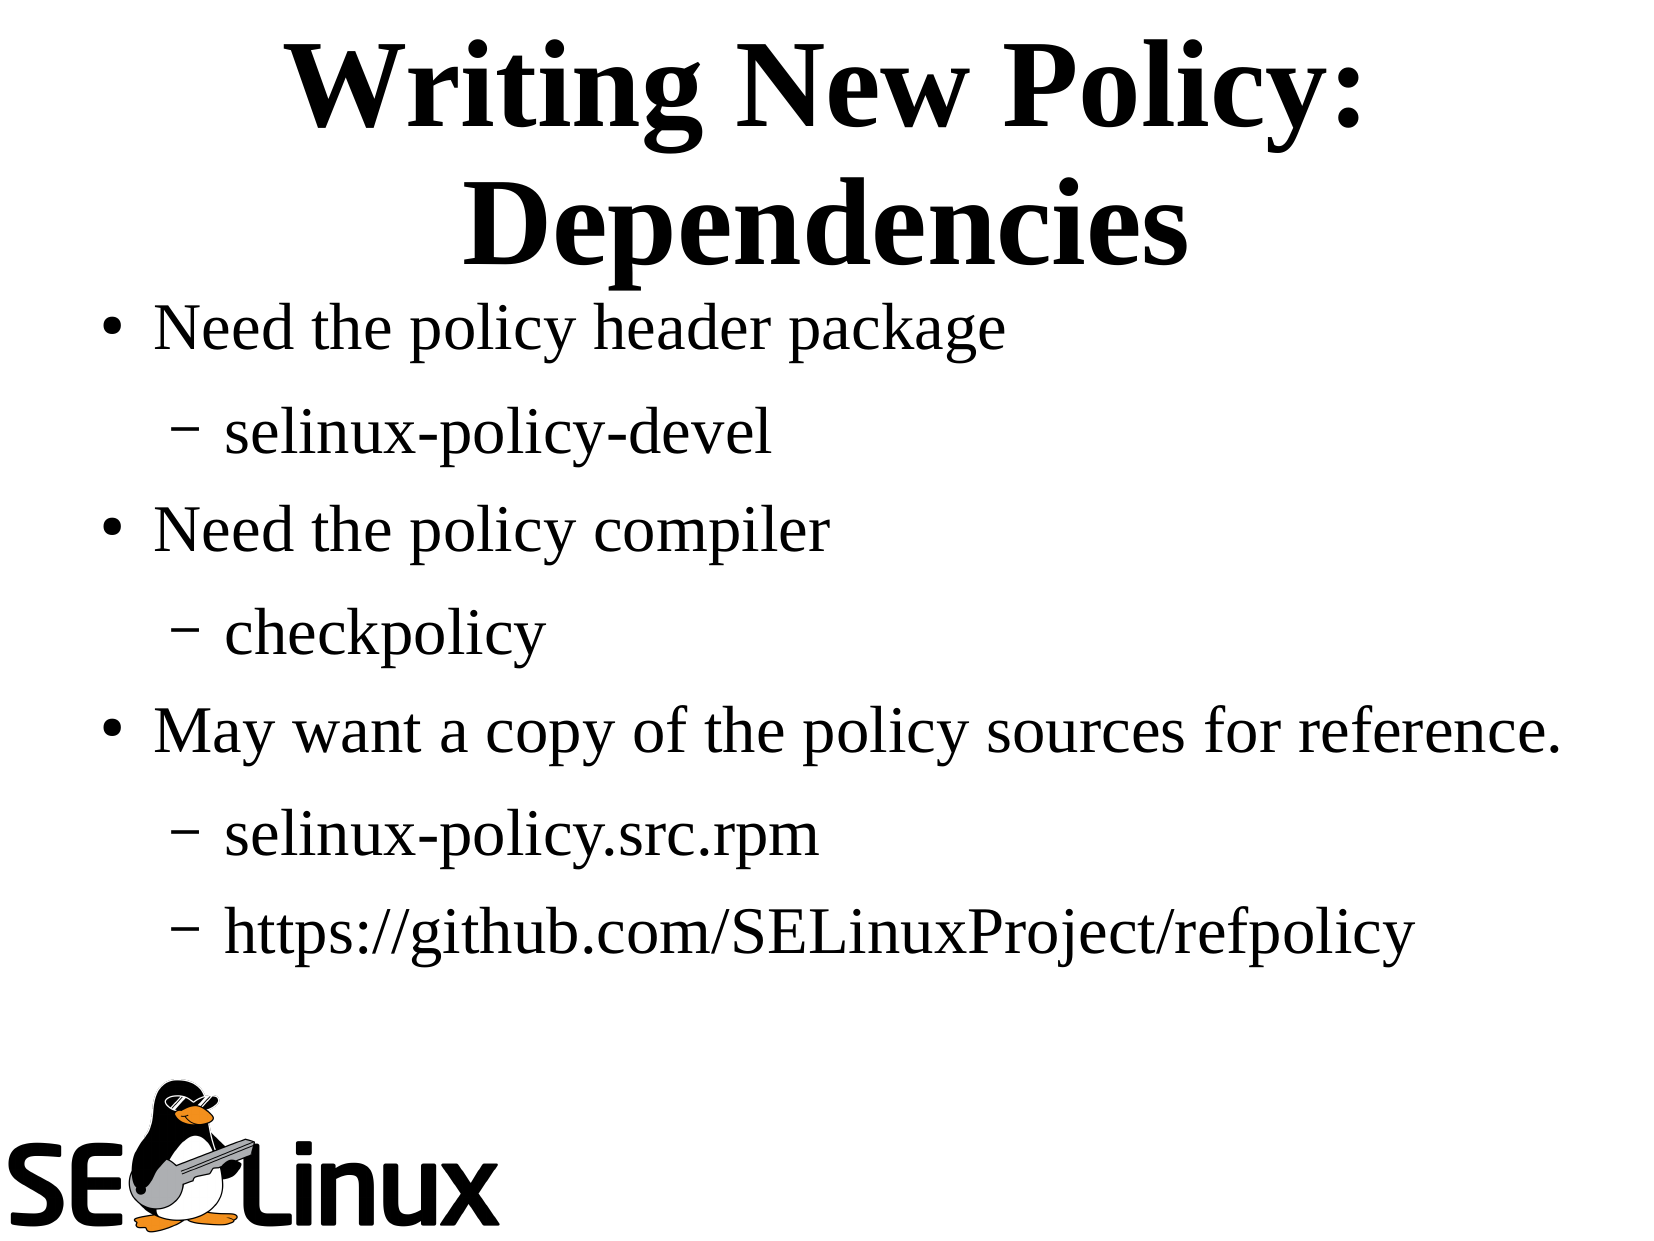

# Writing New Policy: Dependencies
Need the policy header package
selinux-policy-devel
Need the policy compiler
checkpolicy
May want a copy of the policy sources for reference.
selinux-policy.src.rpm
https://github.com/SELinuxProject/refpolicy